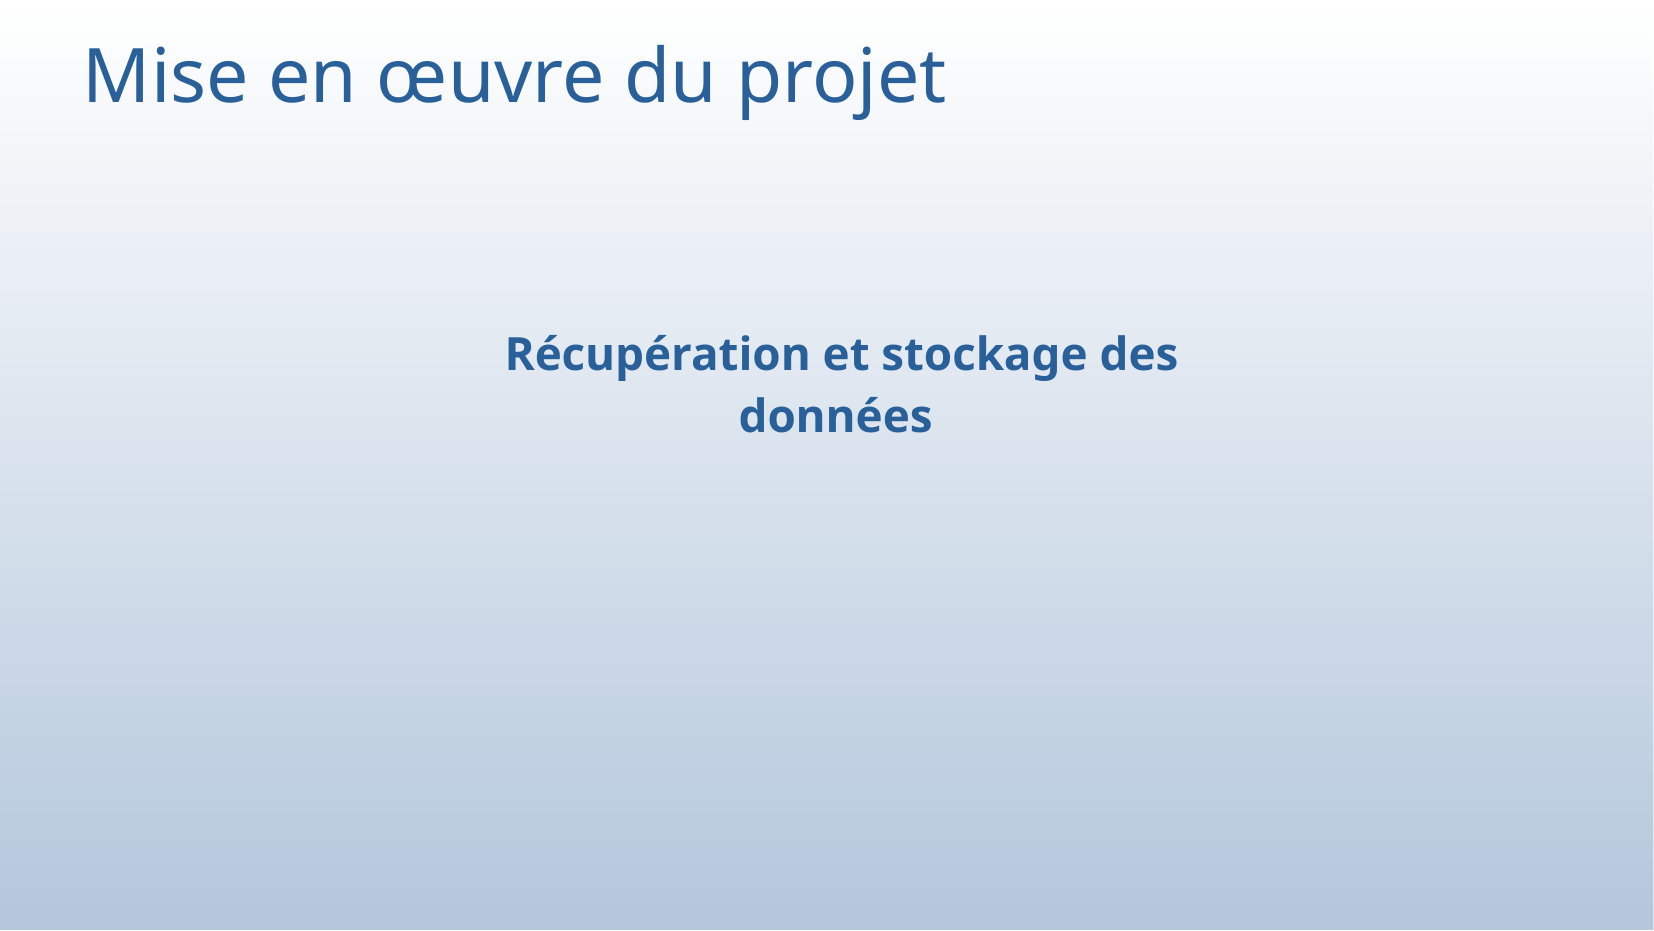

# Mise en œuvre du projet
Récupération et stockage des données